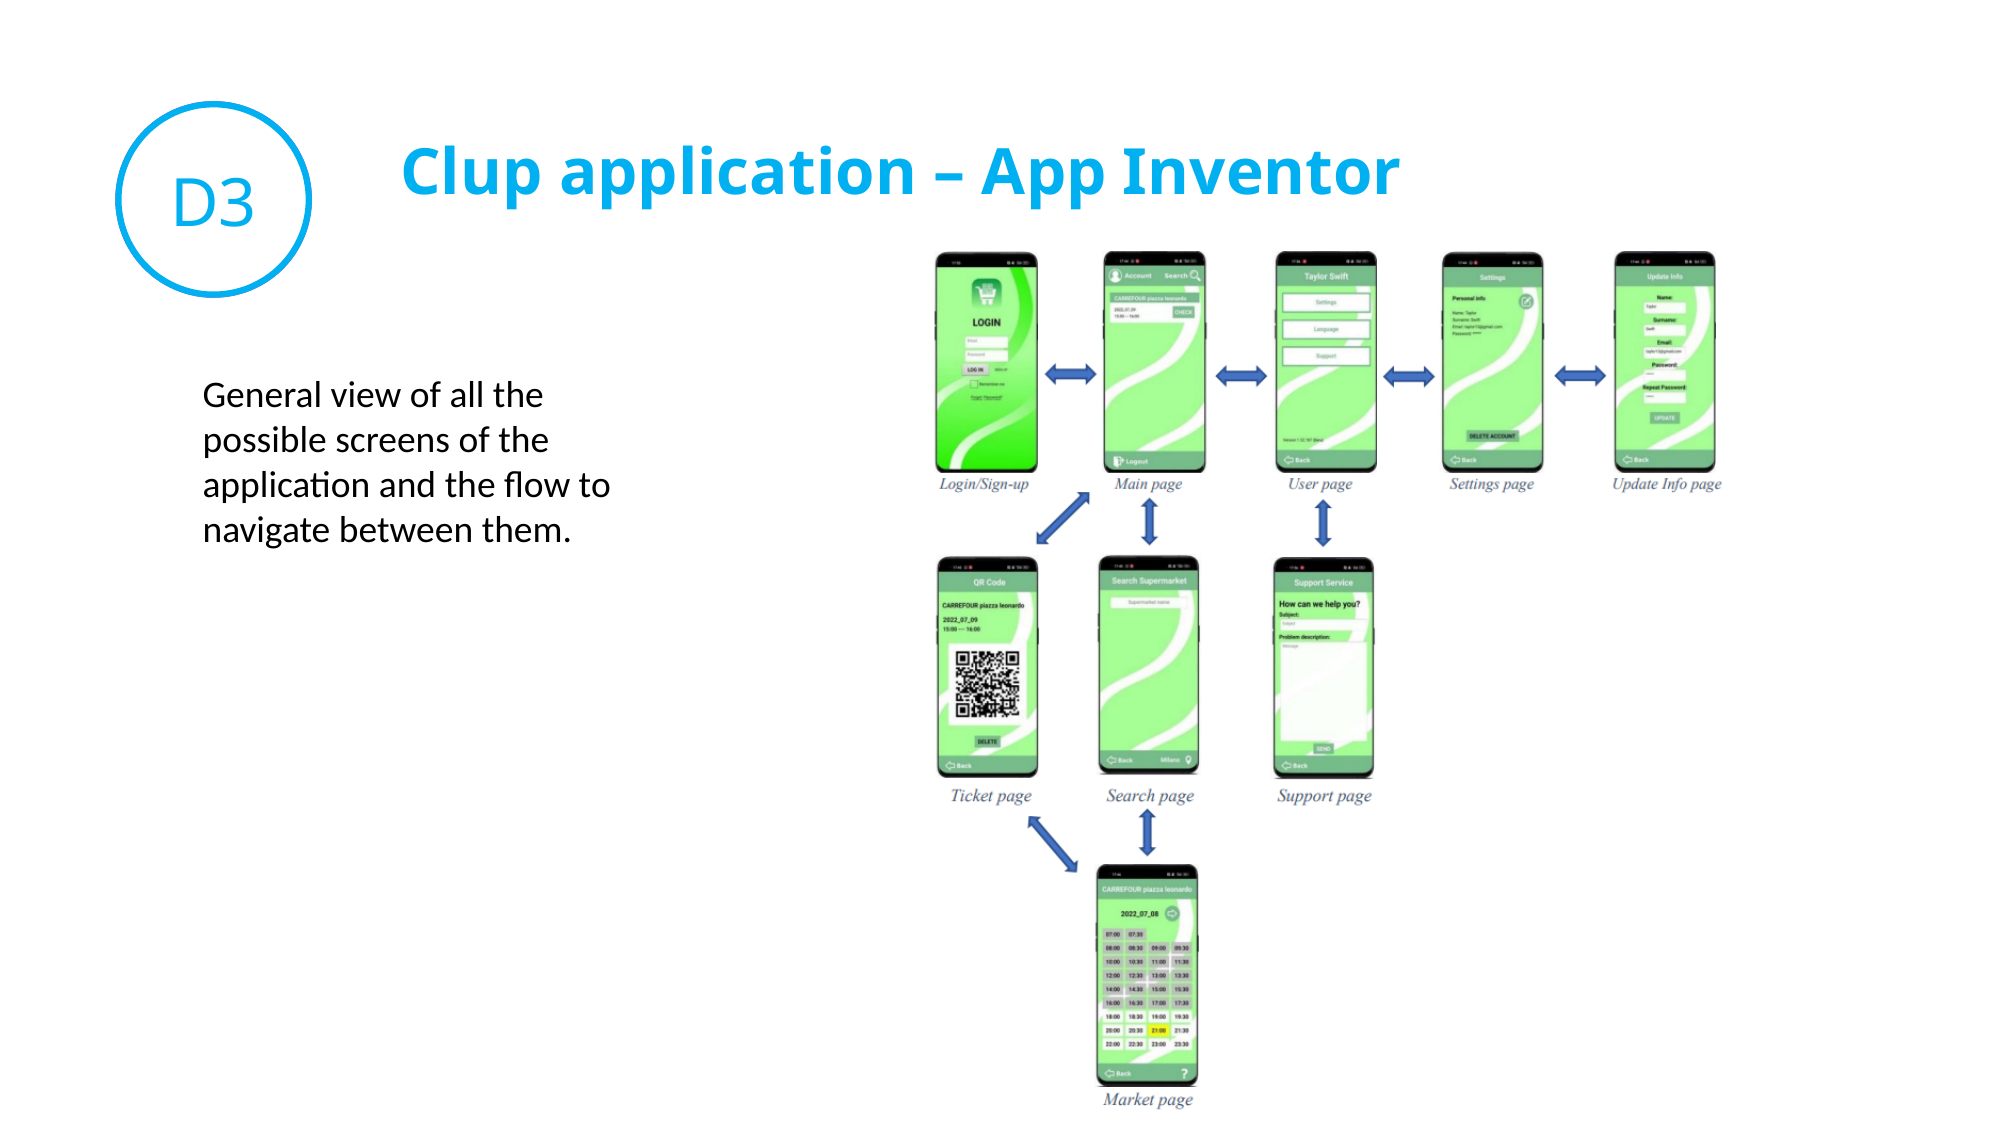

D1
D3
# Clup application – App Inventor
General view of all the possible screens of the application and the flow to navigate between them.